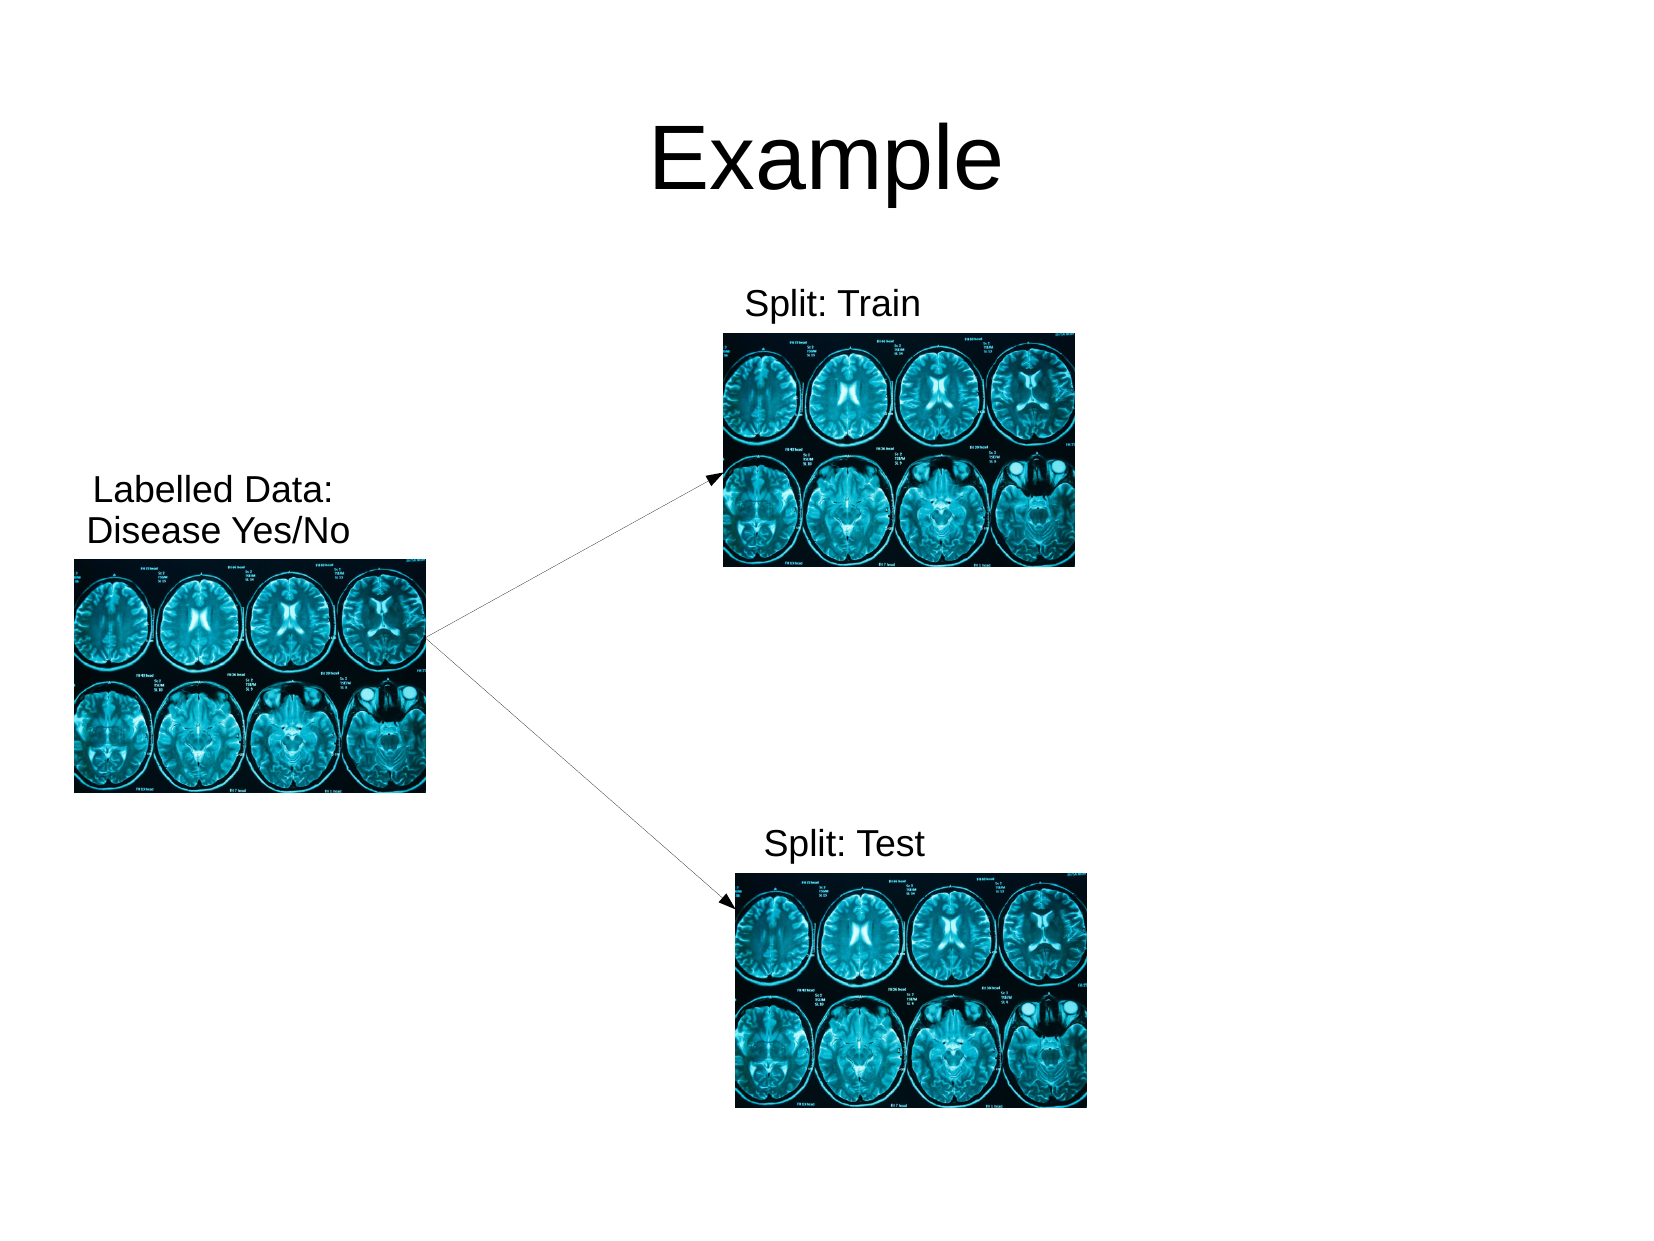

# Example
Split: Train
Labelled Data:
Disease Yes/No
Split: Test